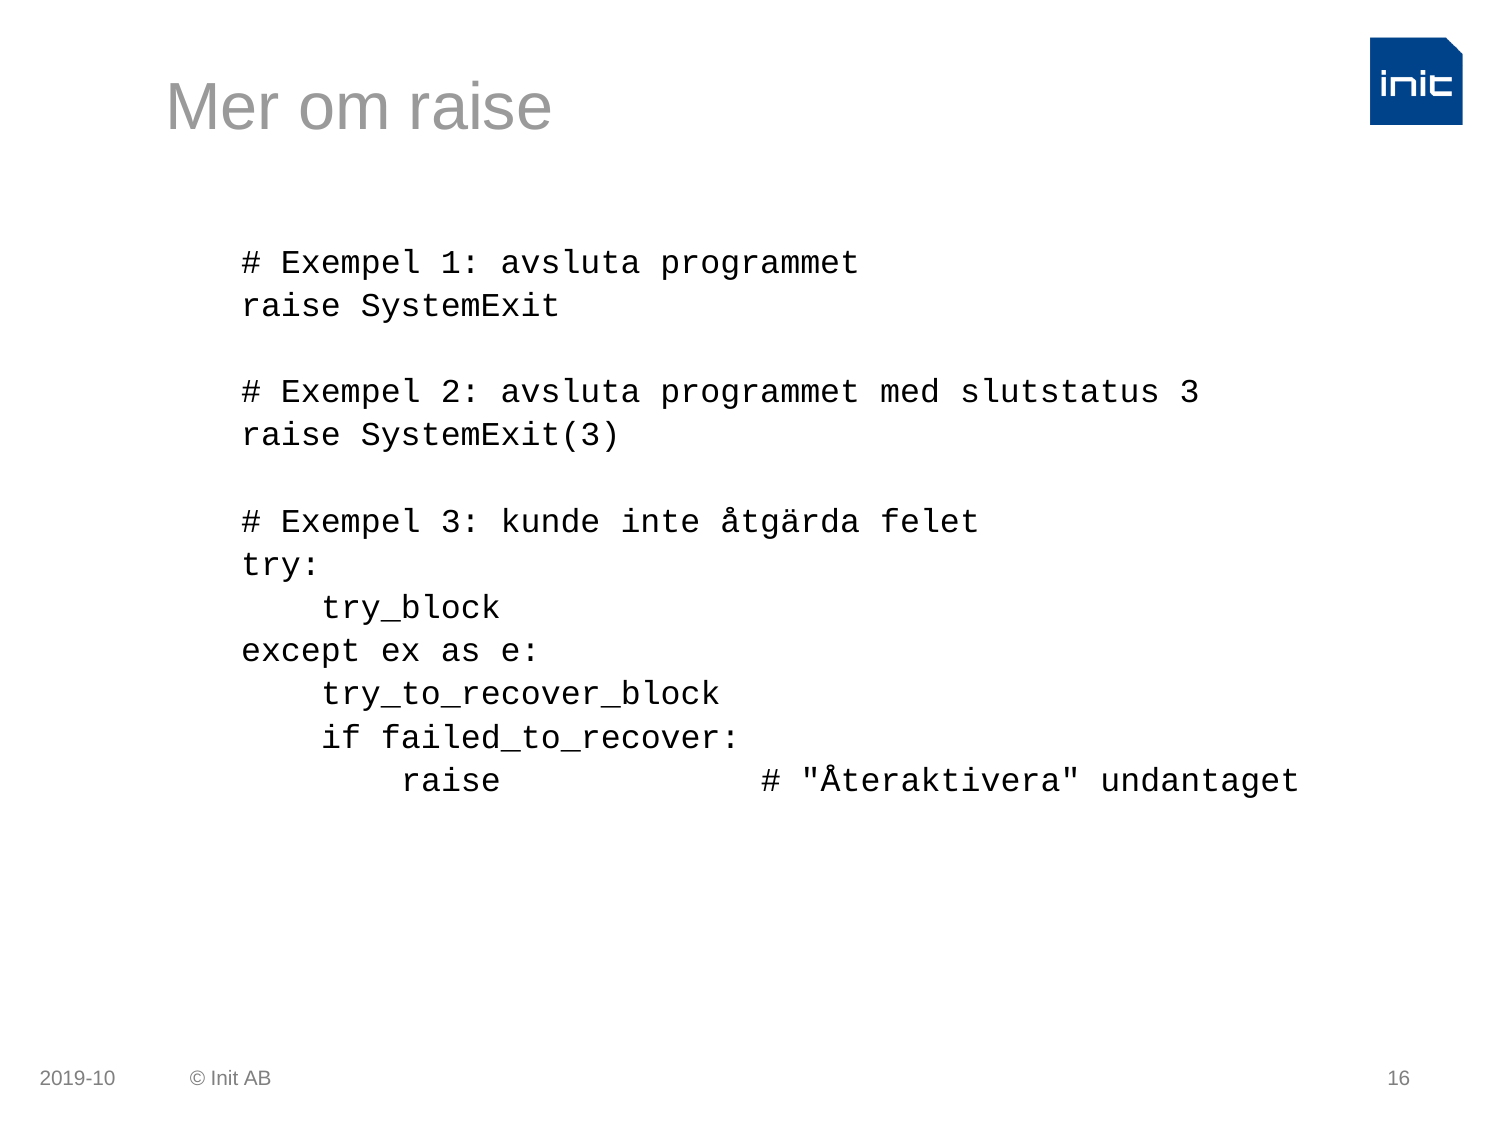

Mer om raise
# Exempel 1: avsluta programmet
raise SystemExit
# Exempel 2: avsluta programmet med slutstatus 3
raise SystemExit(3)
# Exempel 3: kunde inte åtgärda felet
try:
 try_block
except ex as e:
 try_to_recover_block
 if failed_to_recover:
 raise # "Återaktivera" undantaget
2019-10
© Init AB